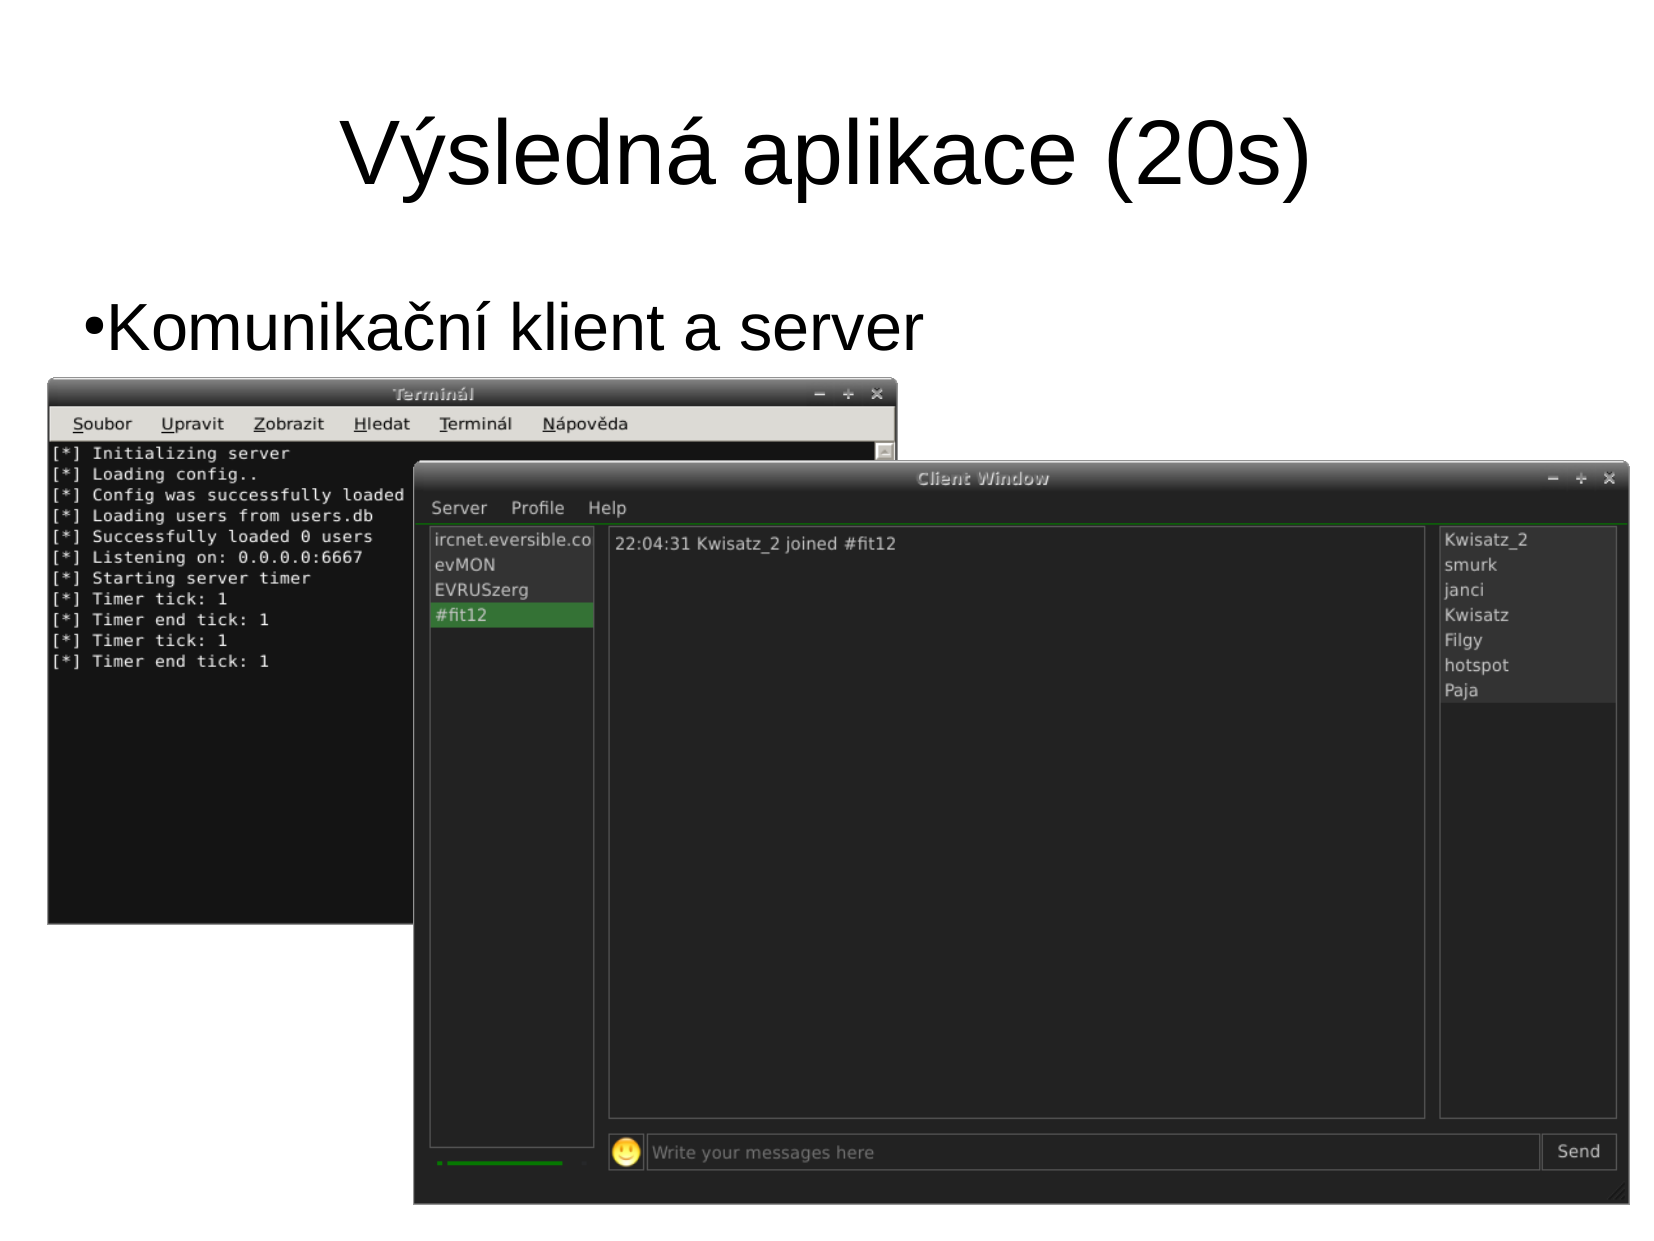

# Výsledná aplikace (20s)
Komunikační klient a server